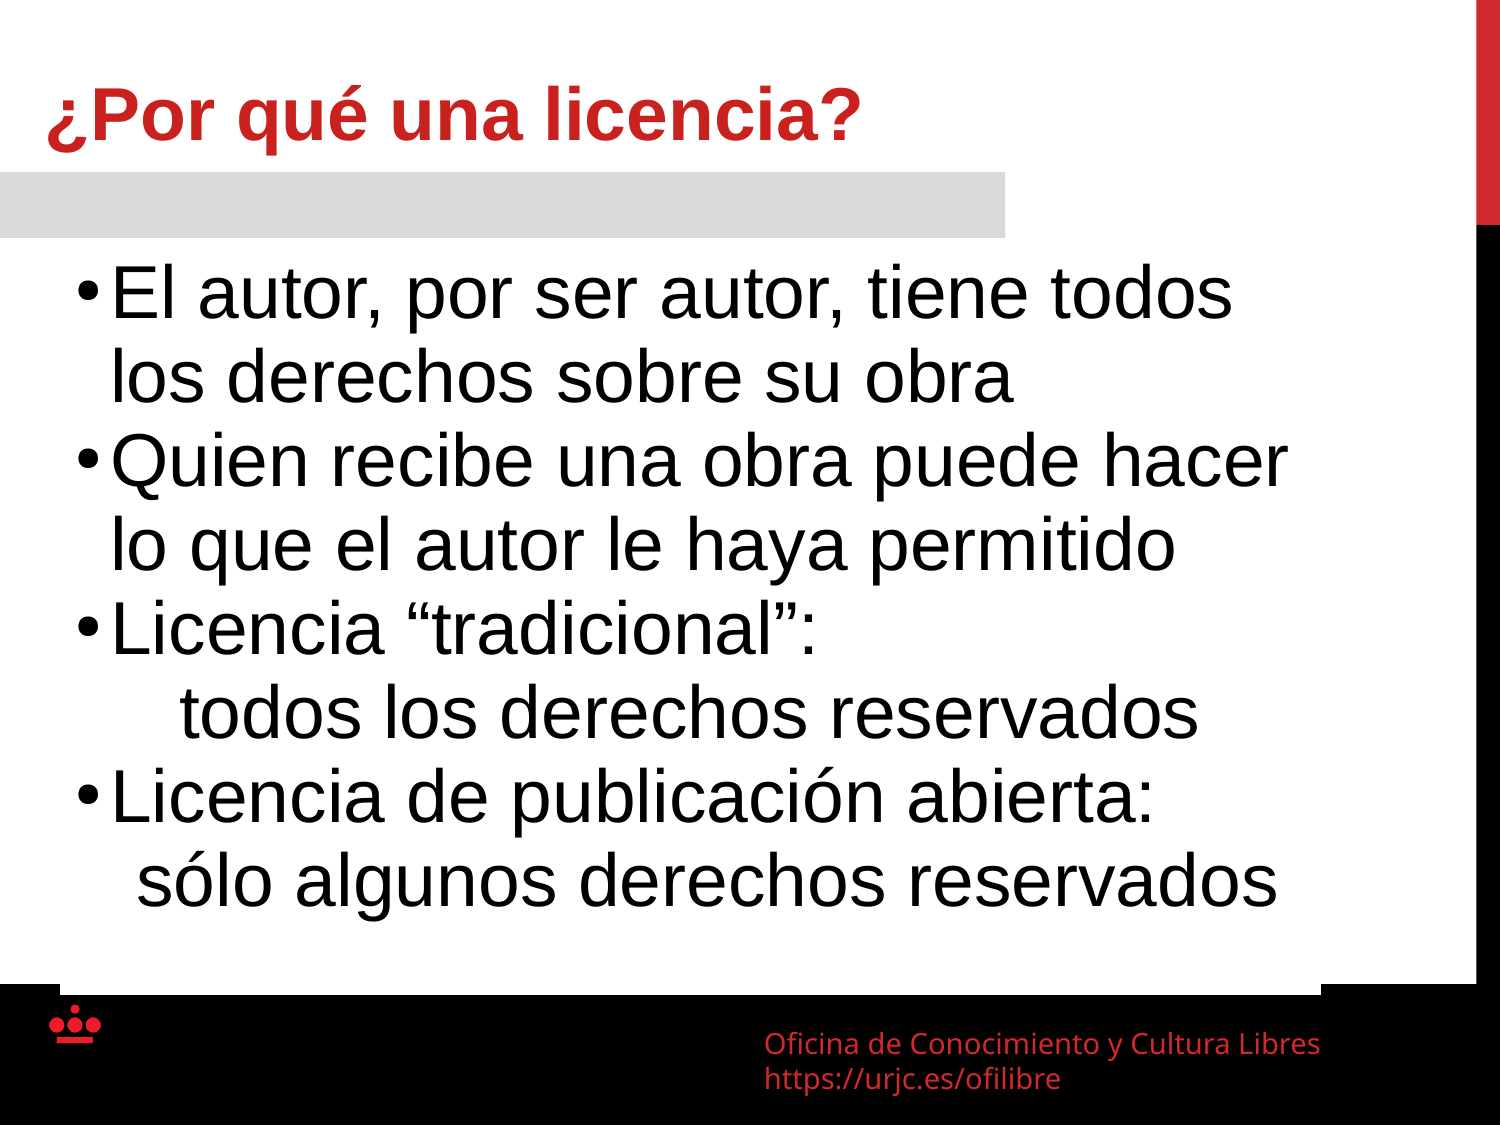

#
¿Por qué una licencia?
El autor, por ser autor, tiene todos los derechos sobre su obra
Quien recibe una obra puede hacer lo que el autor le haya permitido
Licencia “tradicional”:
todos los derechos reservados
Licencia de publicación abierta:
sólo algunos derechos reservados
Oficina de Conocimiento y Cultura Libres
https://urjc.es/ofilibre